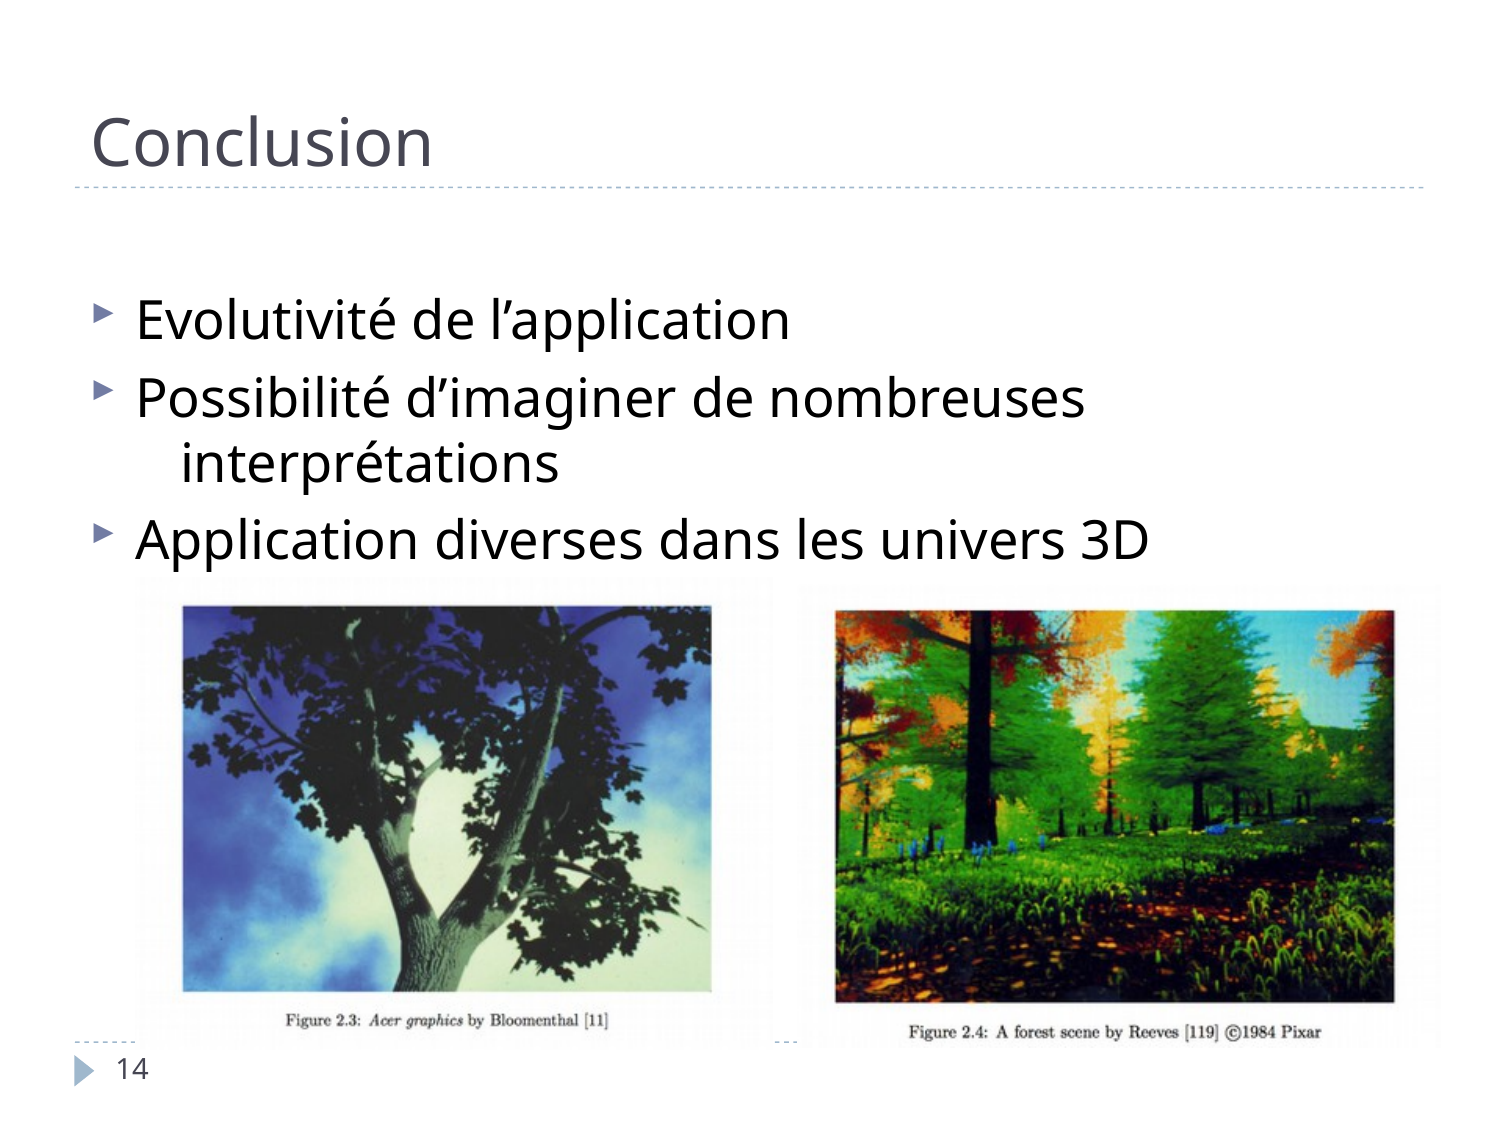

# Conclusion
Evolutivité de l’application
Possibilité d’imaginer de nombreuses interprétations
Application diverses dans les univers 3D